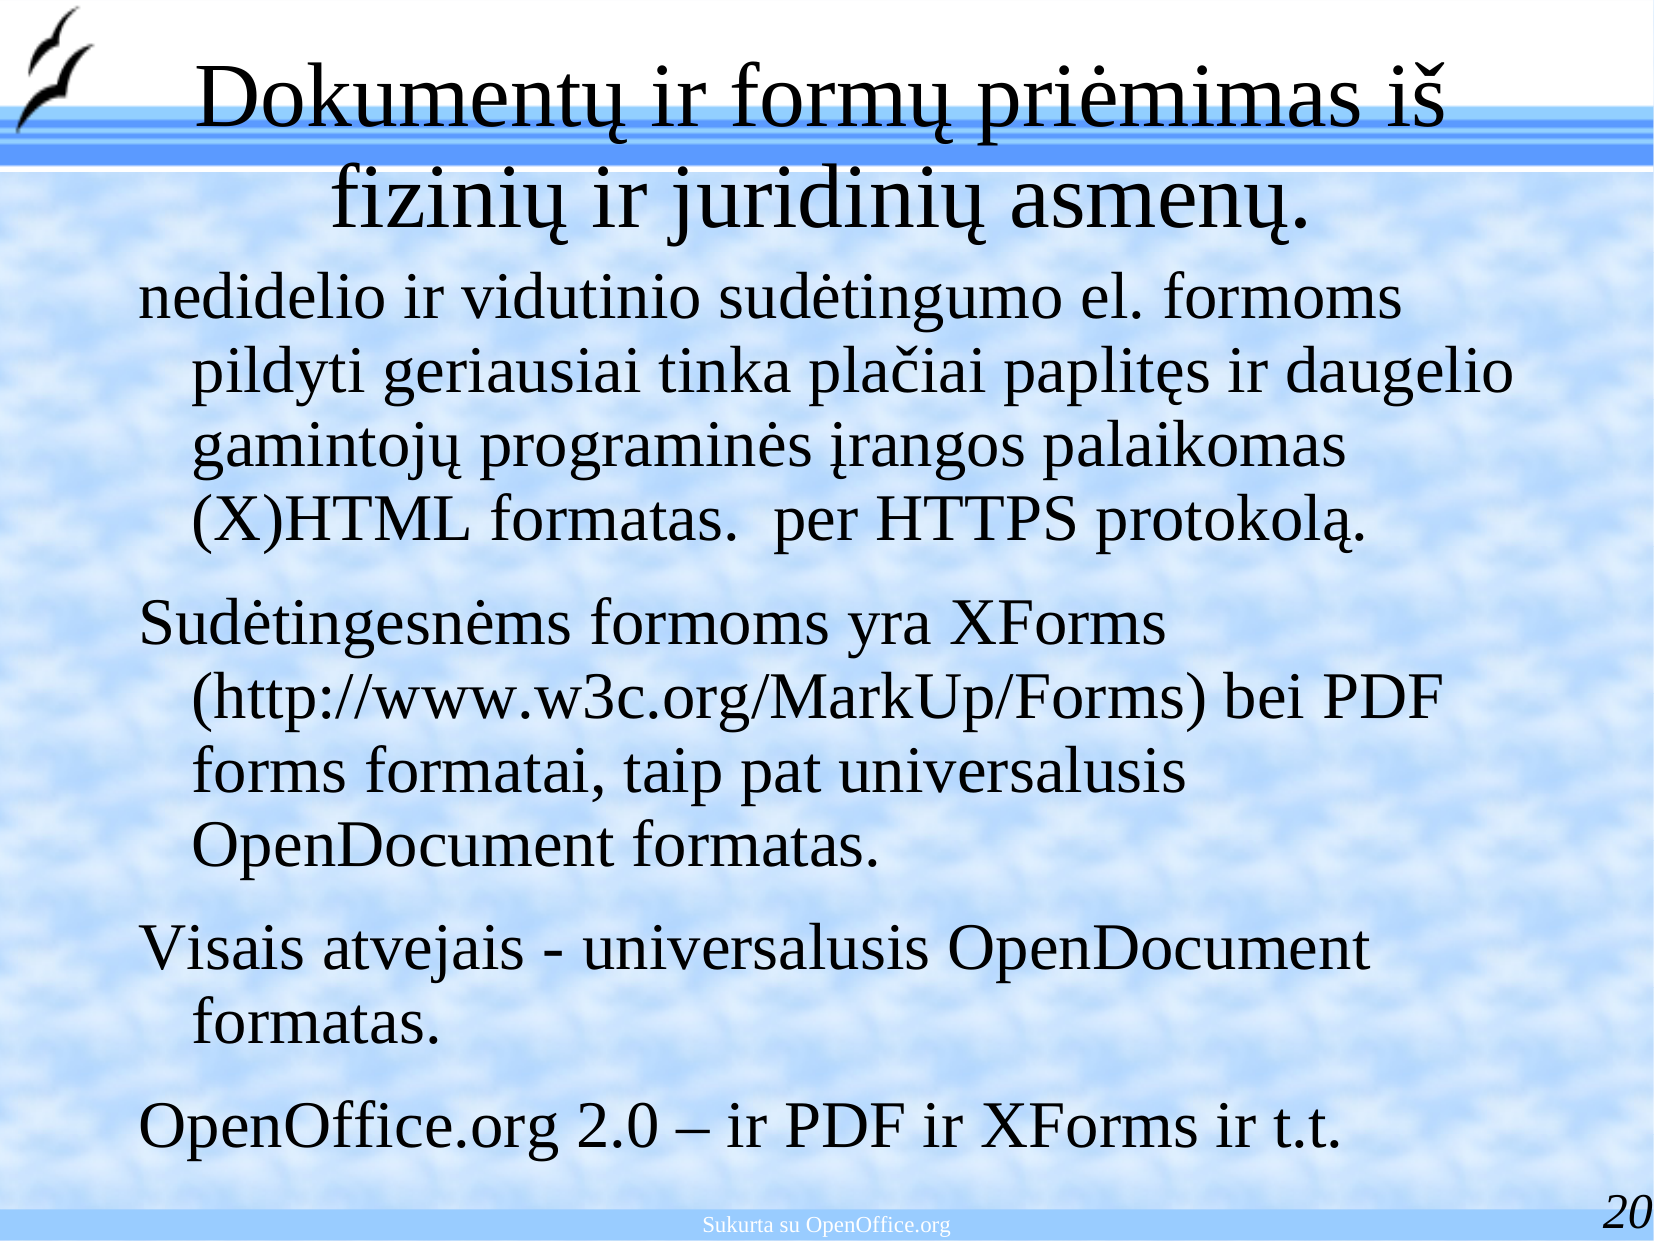

# Dokumentų ir formų priėmimas iš fizinių ir juridinių asmenų.
nedidelio ir vidutinio sudėtingumo el. formoms pildyti geriausiai tinka plačiai paplitęs ir daugelio gamintojų programinės įrangos palaikomas (X)HTML formatas. per HTTPS protokolą.
Sudėtingesnėms formoms yra XForms (http://www.w3c.org/MarkUp/Forms) bei PDF forms formatai, taip pat universalusis OpenDocument formatas.
Visais atvejais - universalusis OpenDocument formatas.
OpenOffice.org 2.0 – ir PDF ir XForms ir t.t.